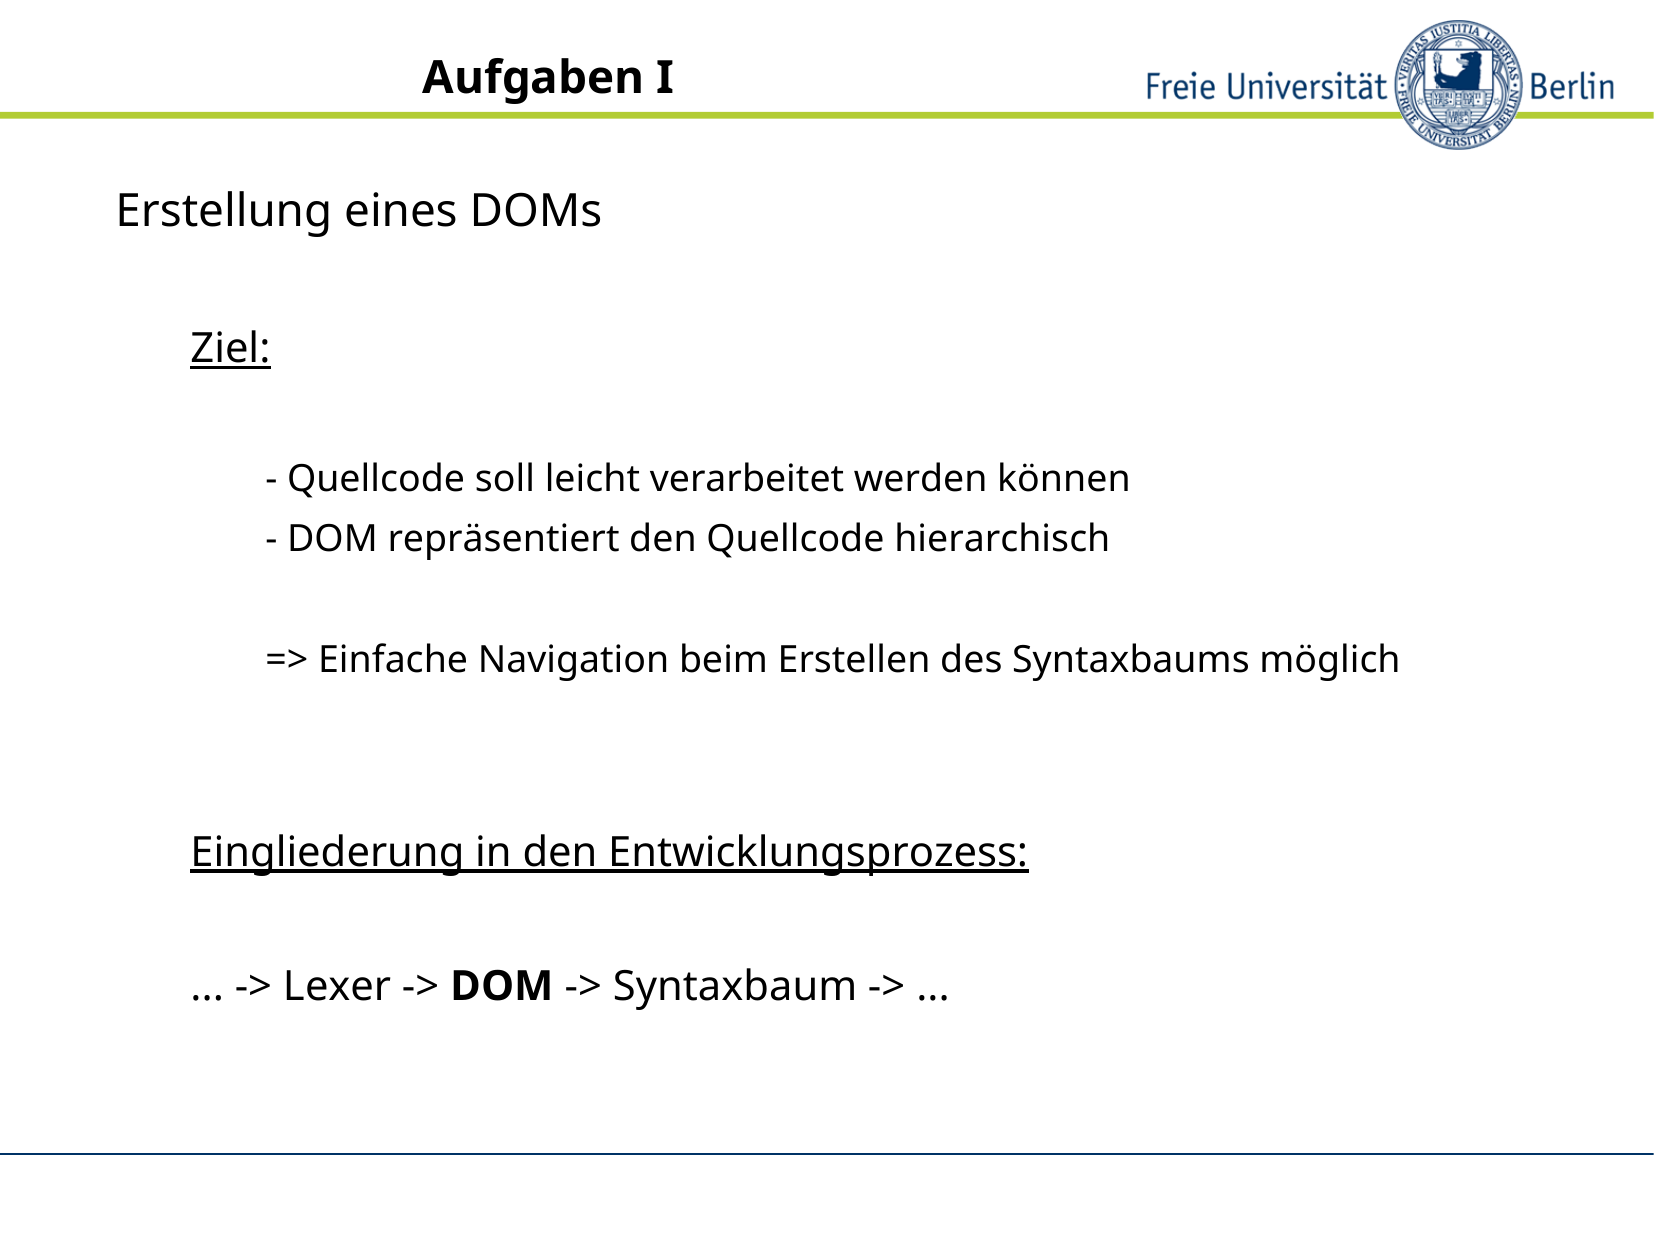

# Aufgaben I
Erstellung eines DOMs
Ziel:
- Quellcode soll leicht verarbeitet werden können
- DOM repräsentiert den Quellcode hierarchisch
=> Einfache Navigation beim Erstellen des Syntaxbaums möglich
Eingliederung in den Entwicklungsprozess:
... -> Lexer -> DOM -> Syntaxbaum -> ...